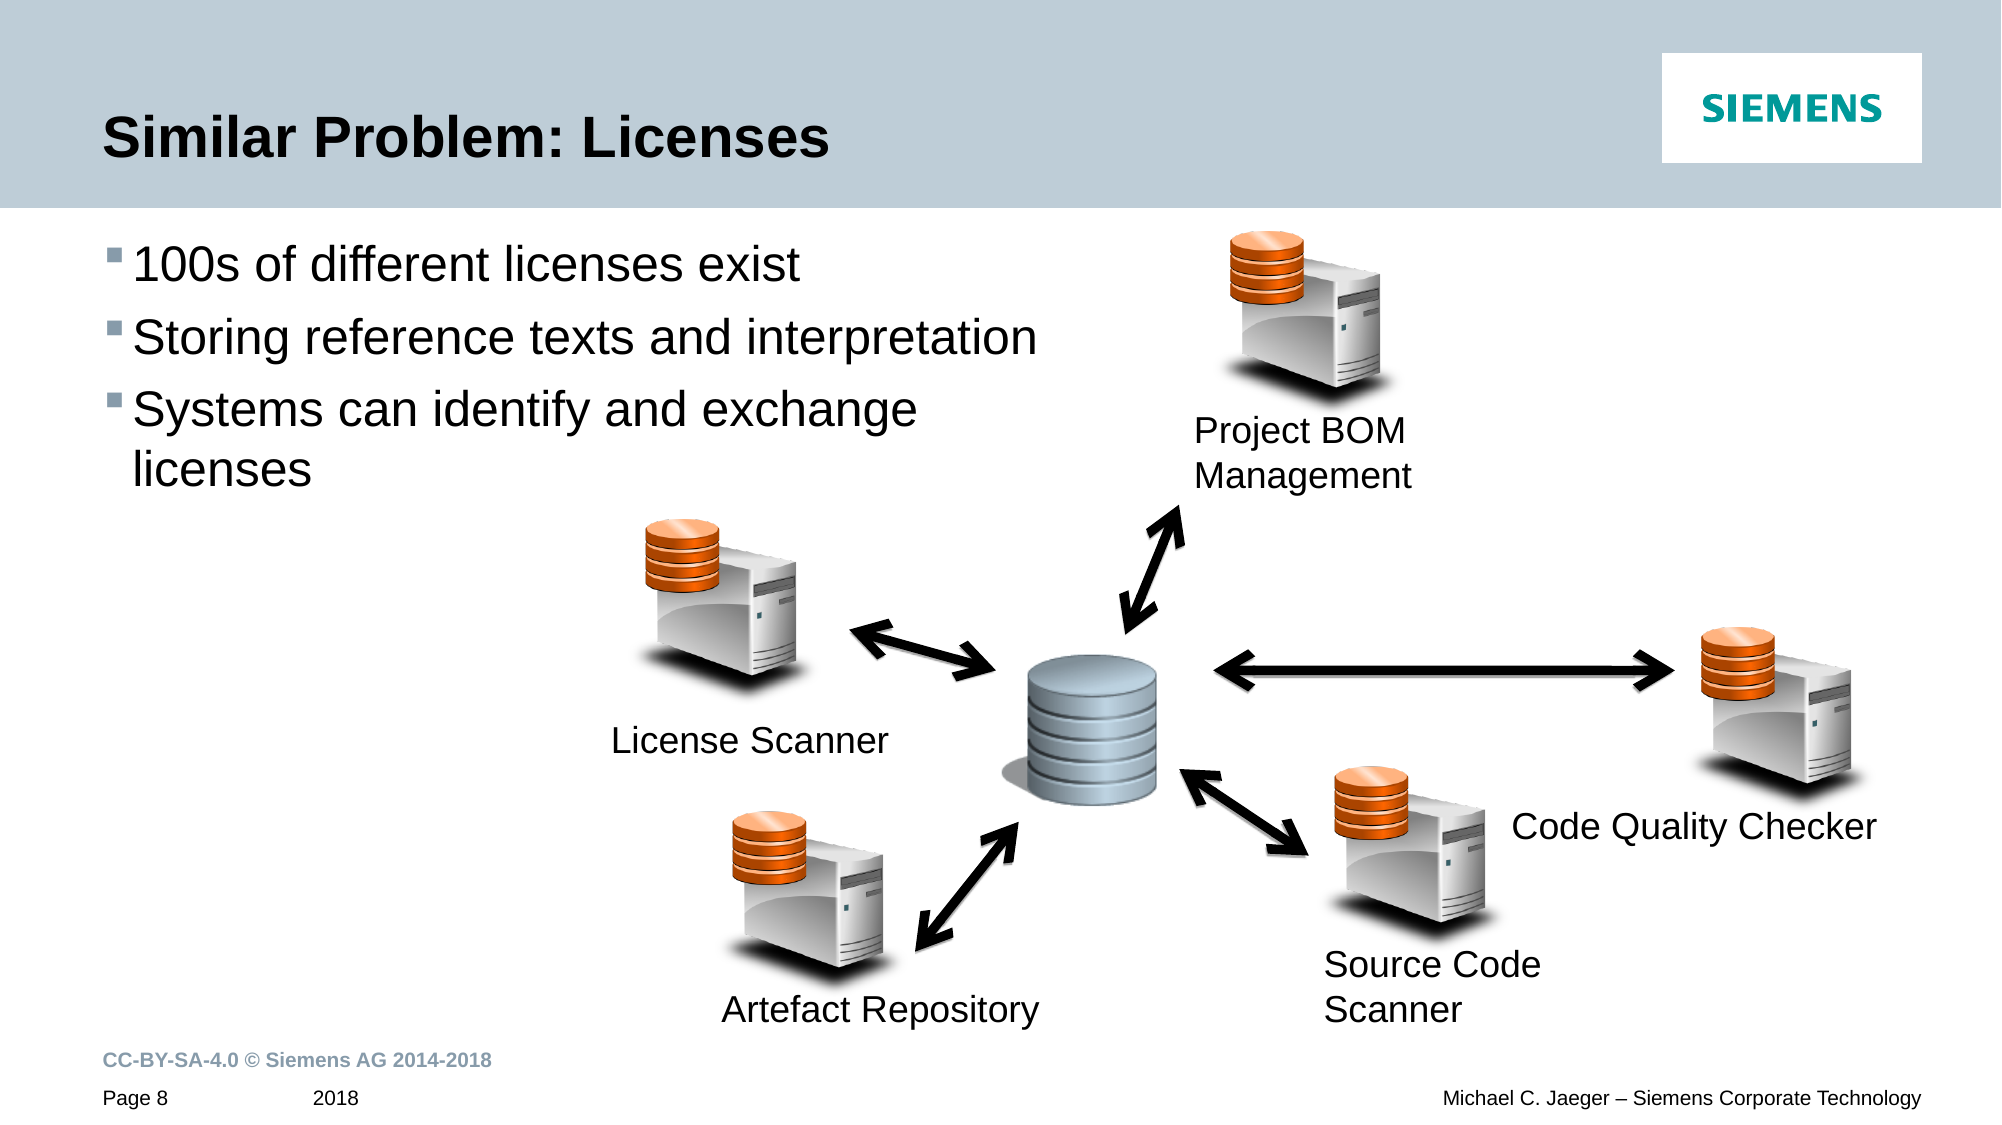

# Similar Problem: Licenses
100s of different licenses exist
Storing reference texts and interpretation
Systems can identify and exchange
licenses
Project BOM Management
License Scanner
Code Quality Checker
Source Code Scanner
Artefact Repository